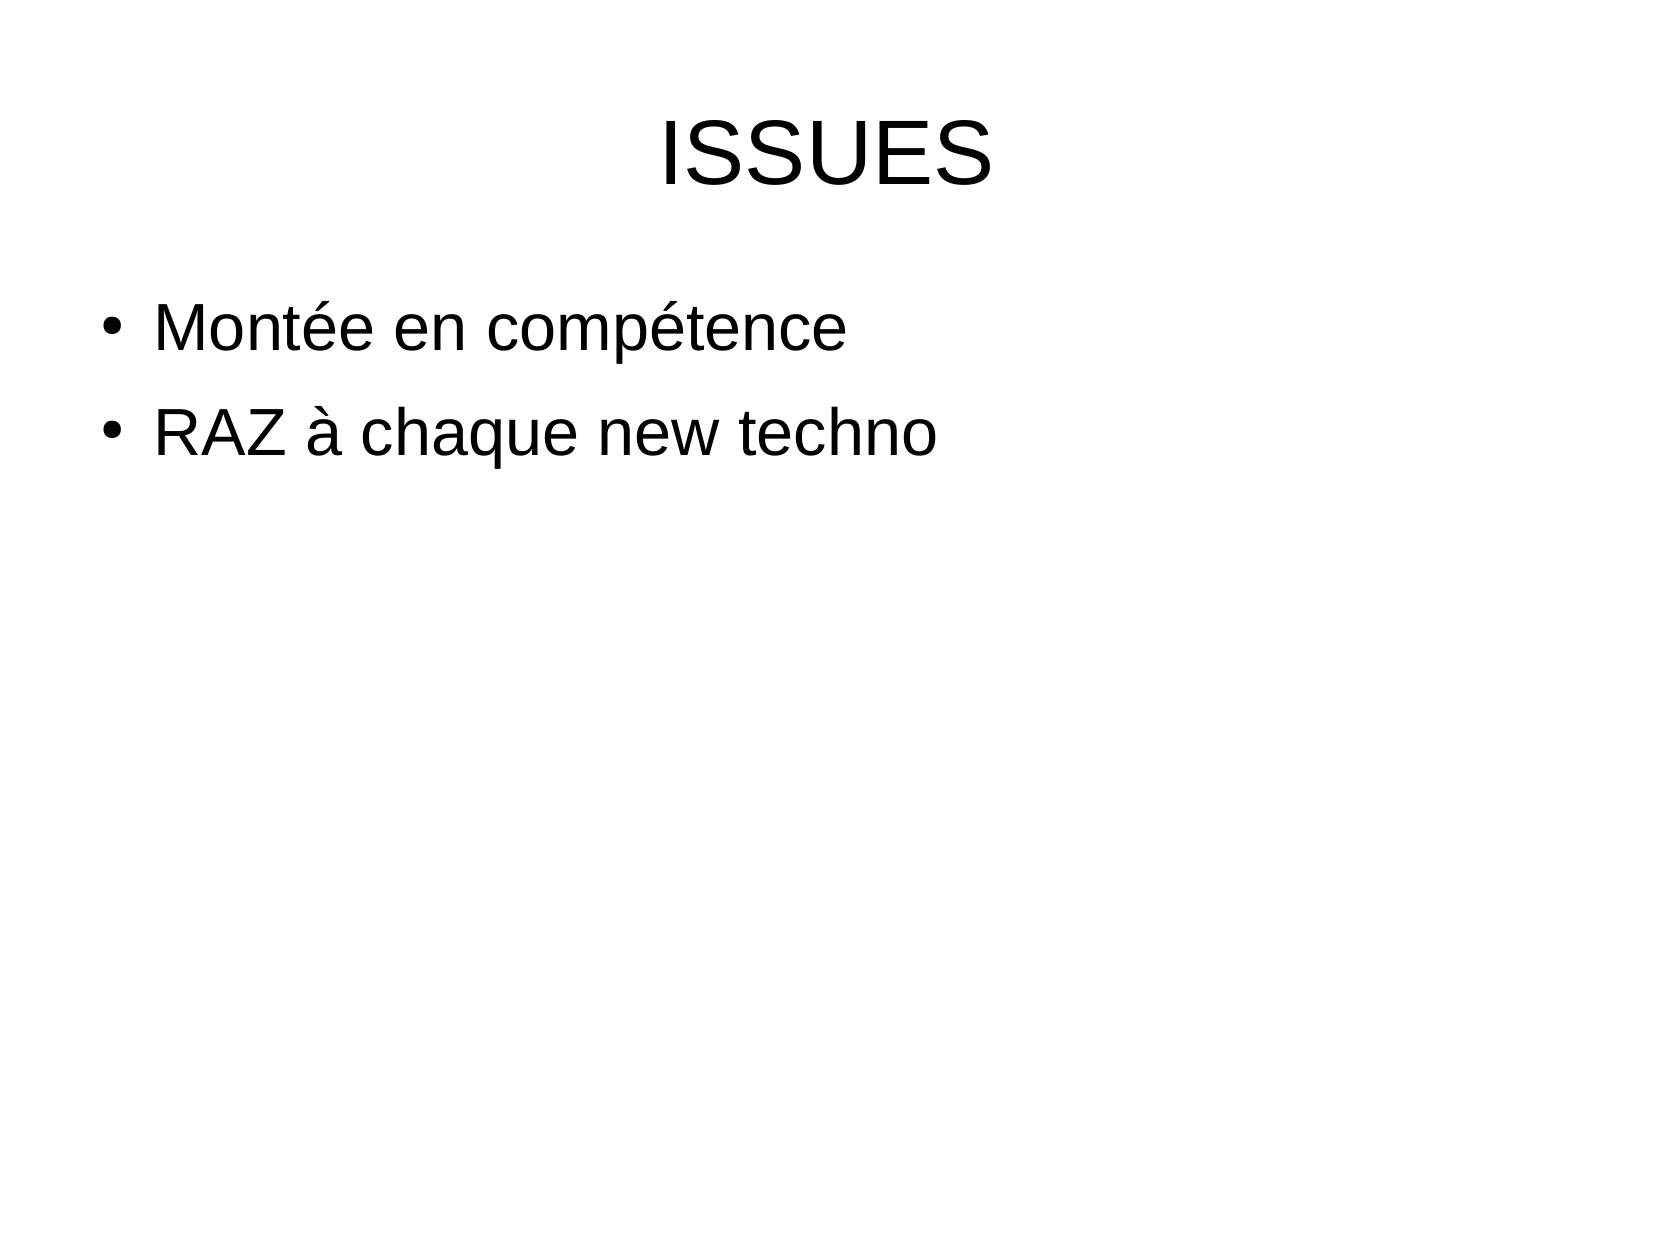

# ISSUES
Montée en compétence
RAZ à chaque new techno